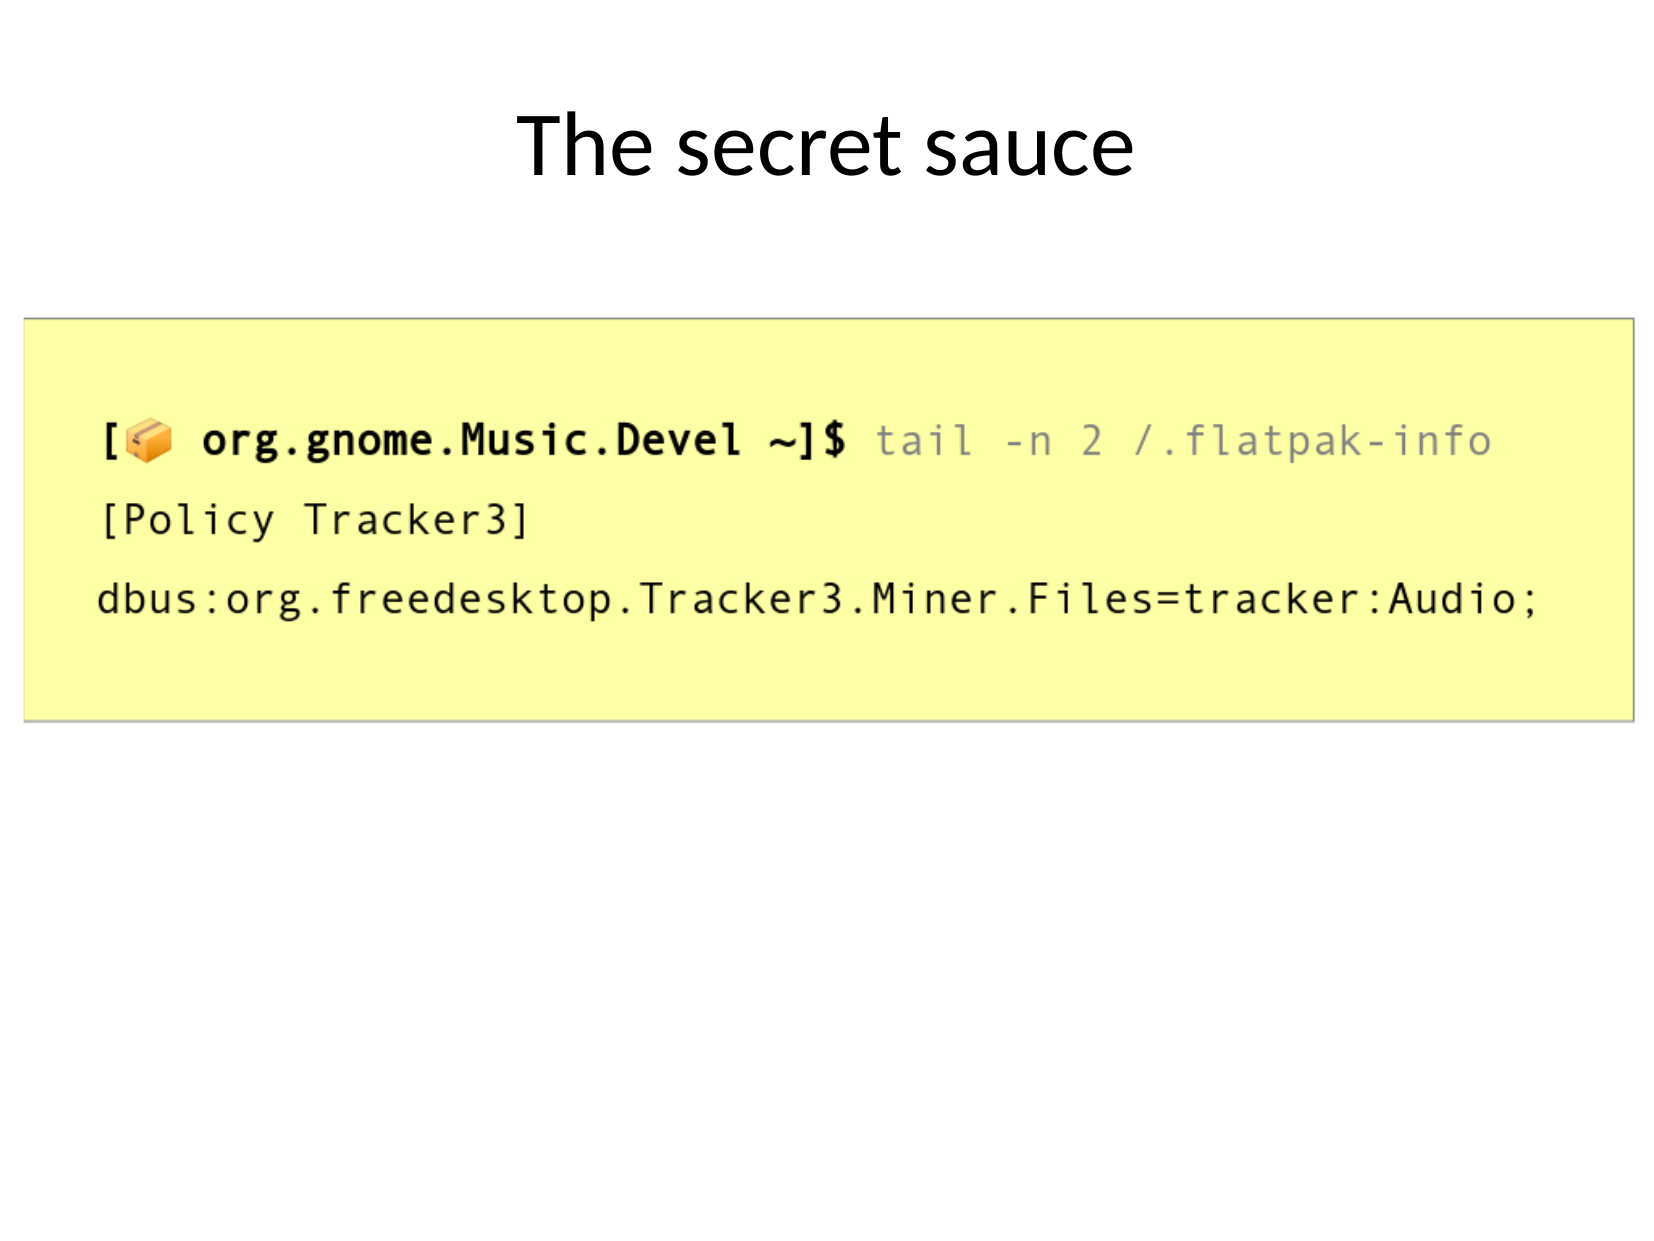

# The secret sauce
[📦 org.gnome.Music.Devel ~]$ tail -n 2 /.flatpak-info
[Policy Tracker3]
dbus:org.freedesktop.Tracker3.Miner.Files=tracker:Audio;